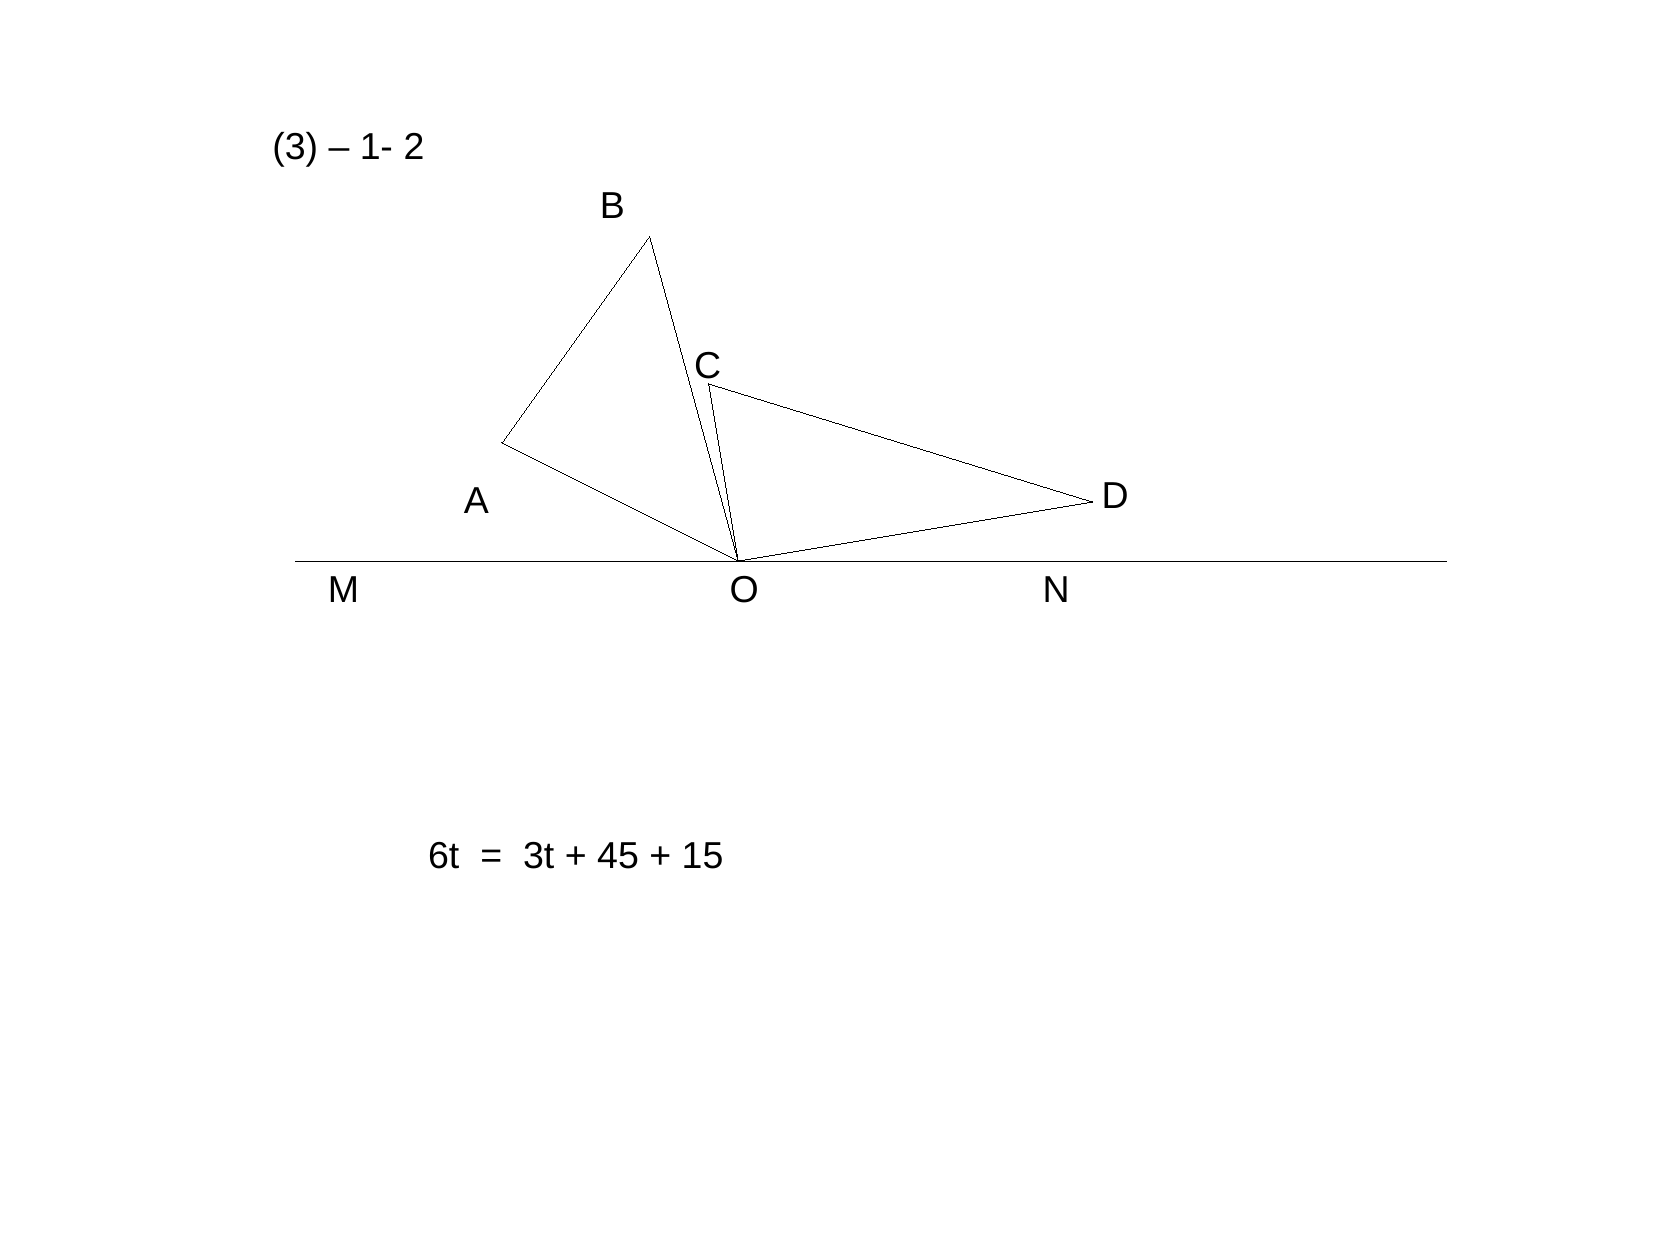

(3) – 1- 2
B
C
D
A
M
O
N
6t = 3t + 45 + 15